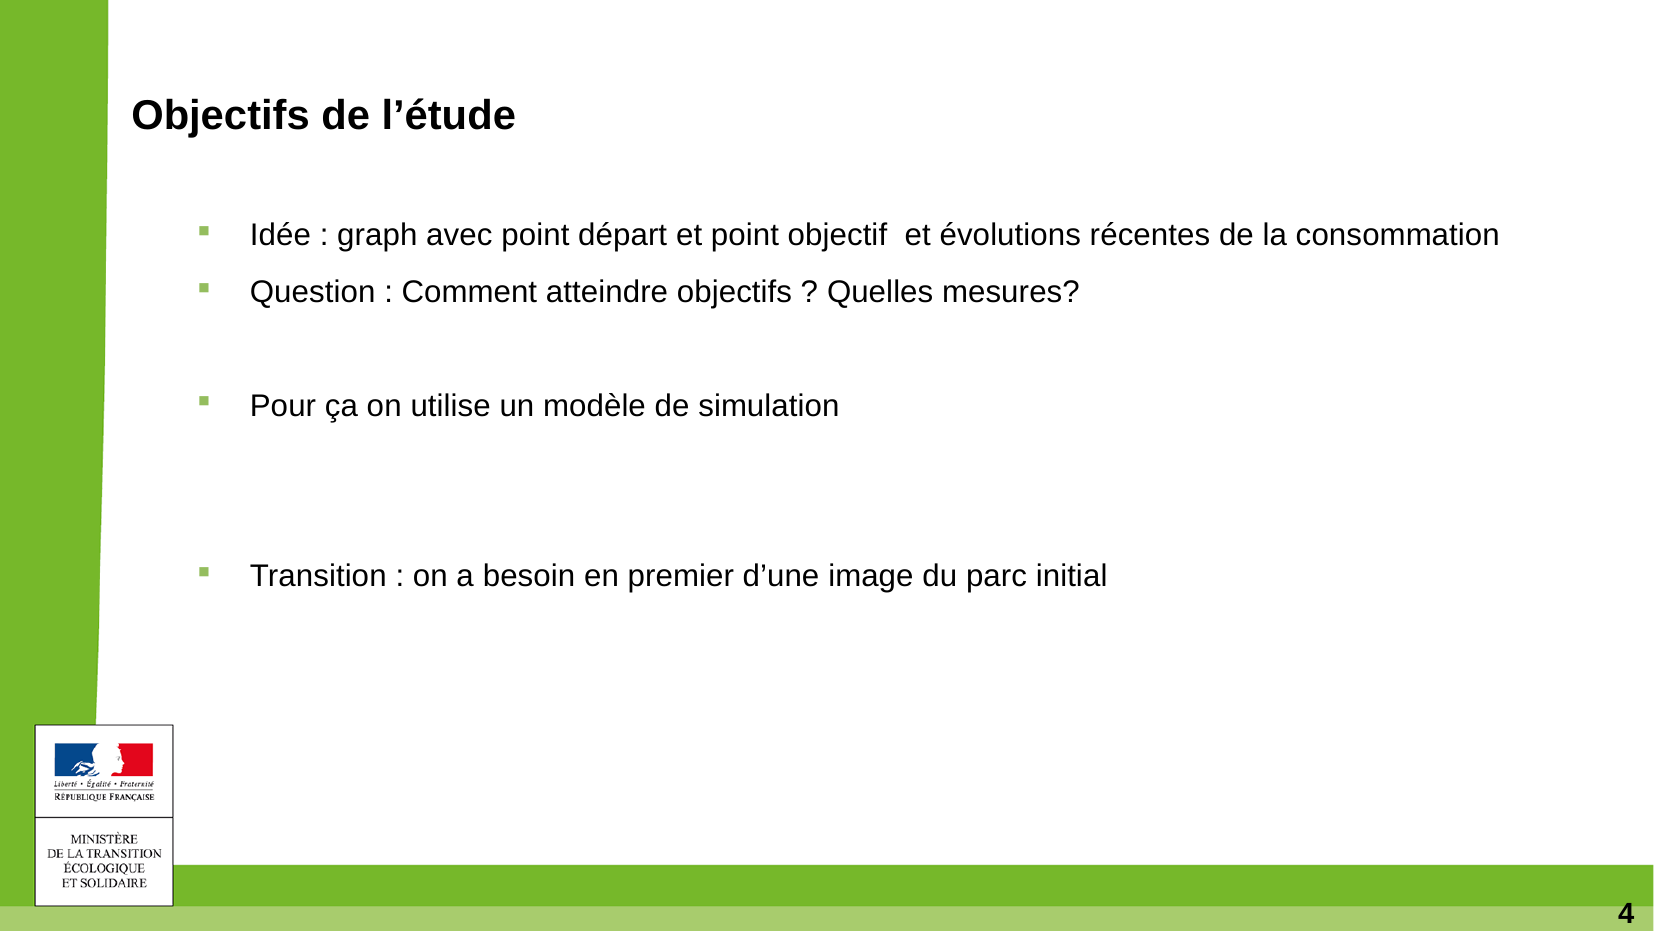

# Objectifs de l’étude
Idée : graph avec point départ et point objectif et évolutions récentes de la consommation
Question : Comment atteindre objectifs ? Quelles mesures?
Pour ça on utilise un modèle de simulation
Transition : on a besoin en premier d’une image du parc initial